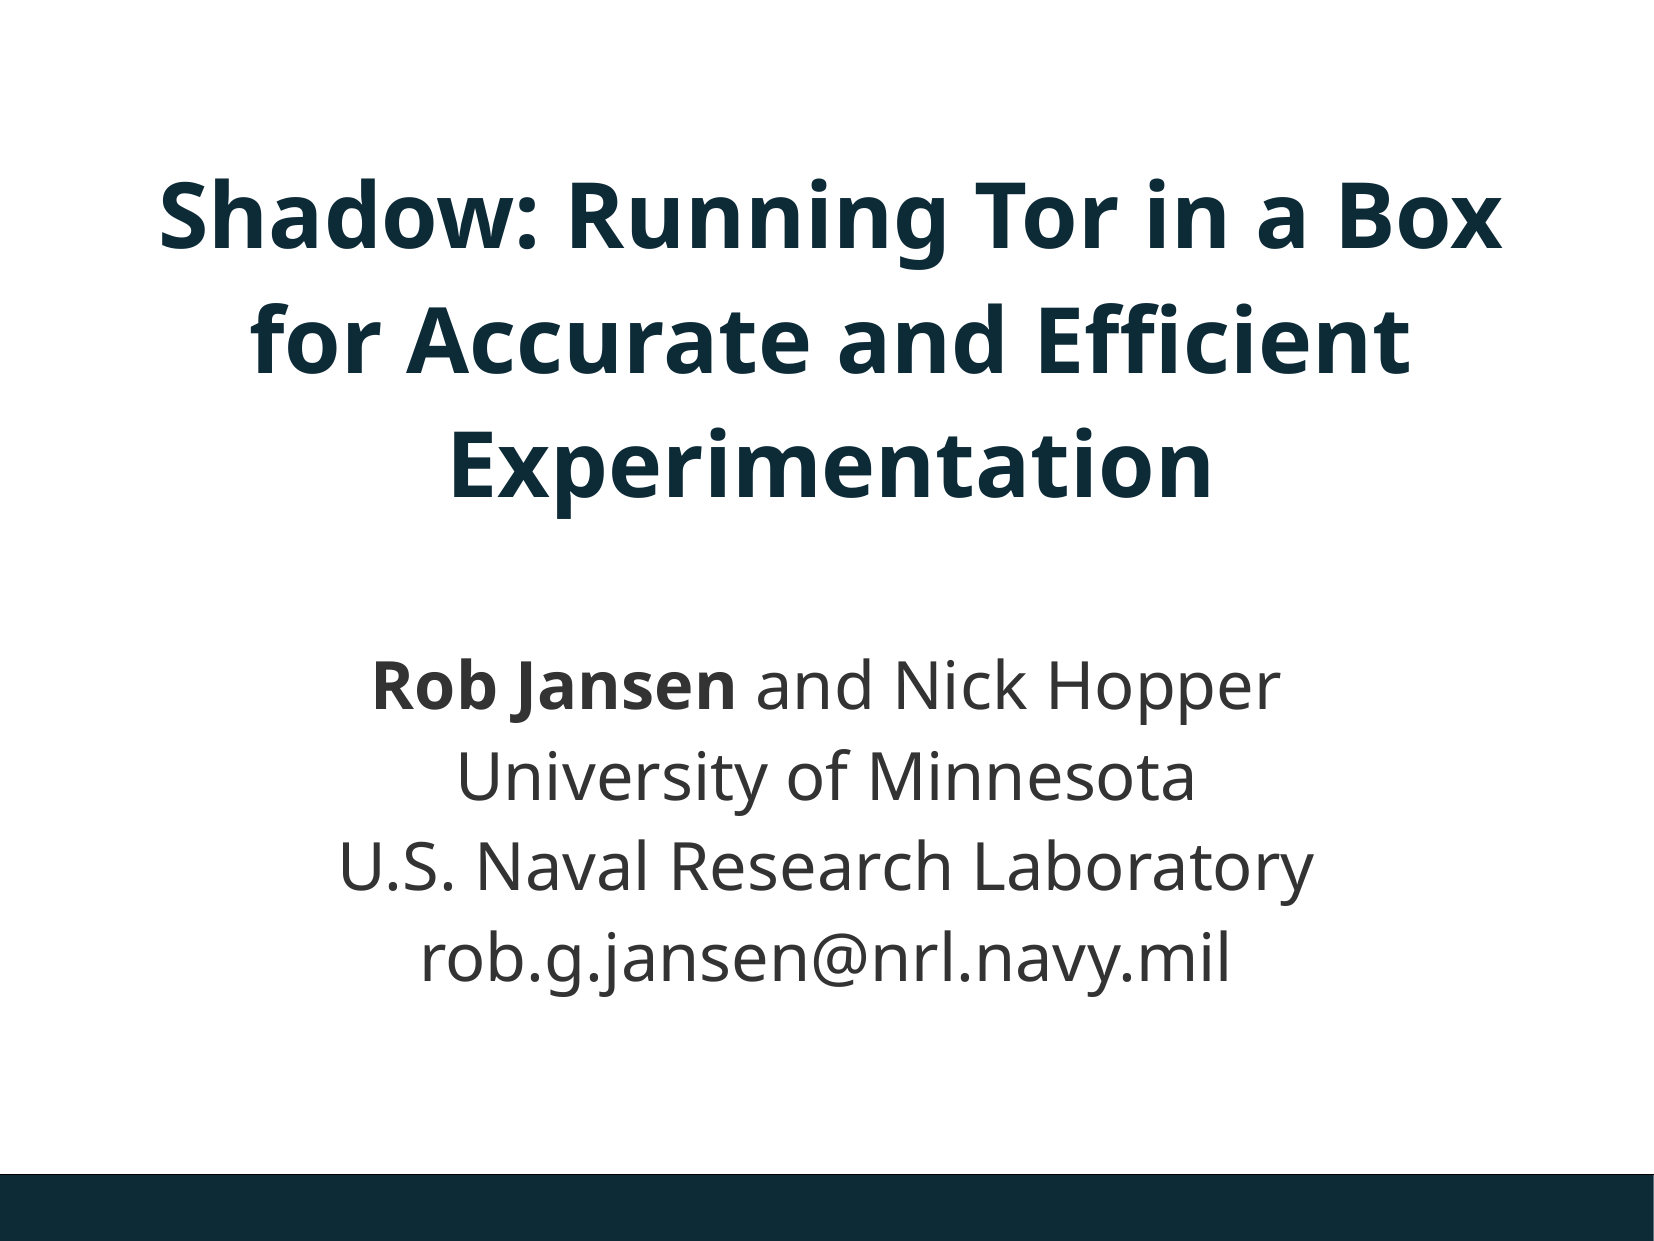

# Shadow: Running Tor in a Box for Accurate and Efficient Experimentation
Rob Jansen and Nick Hopper
University of Minnesota
U.S. Naval Research Laboratory
rob.g.jansen@nrl.navy.mil